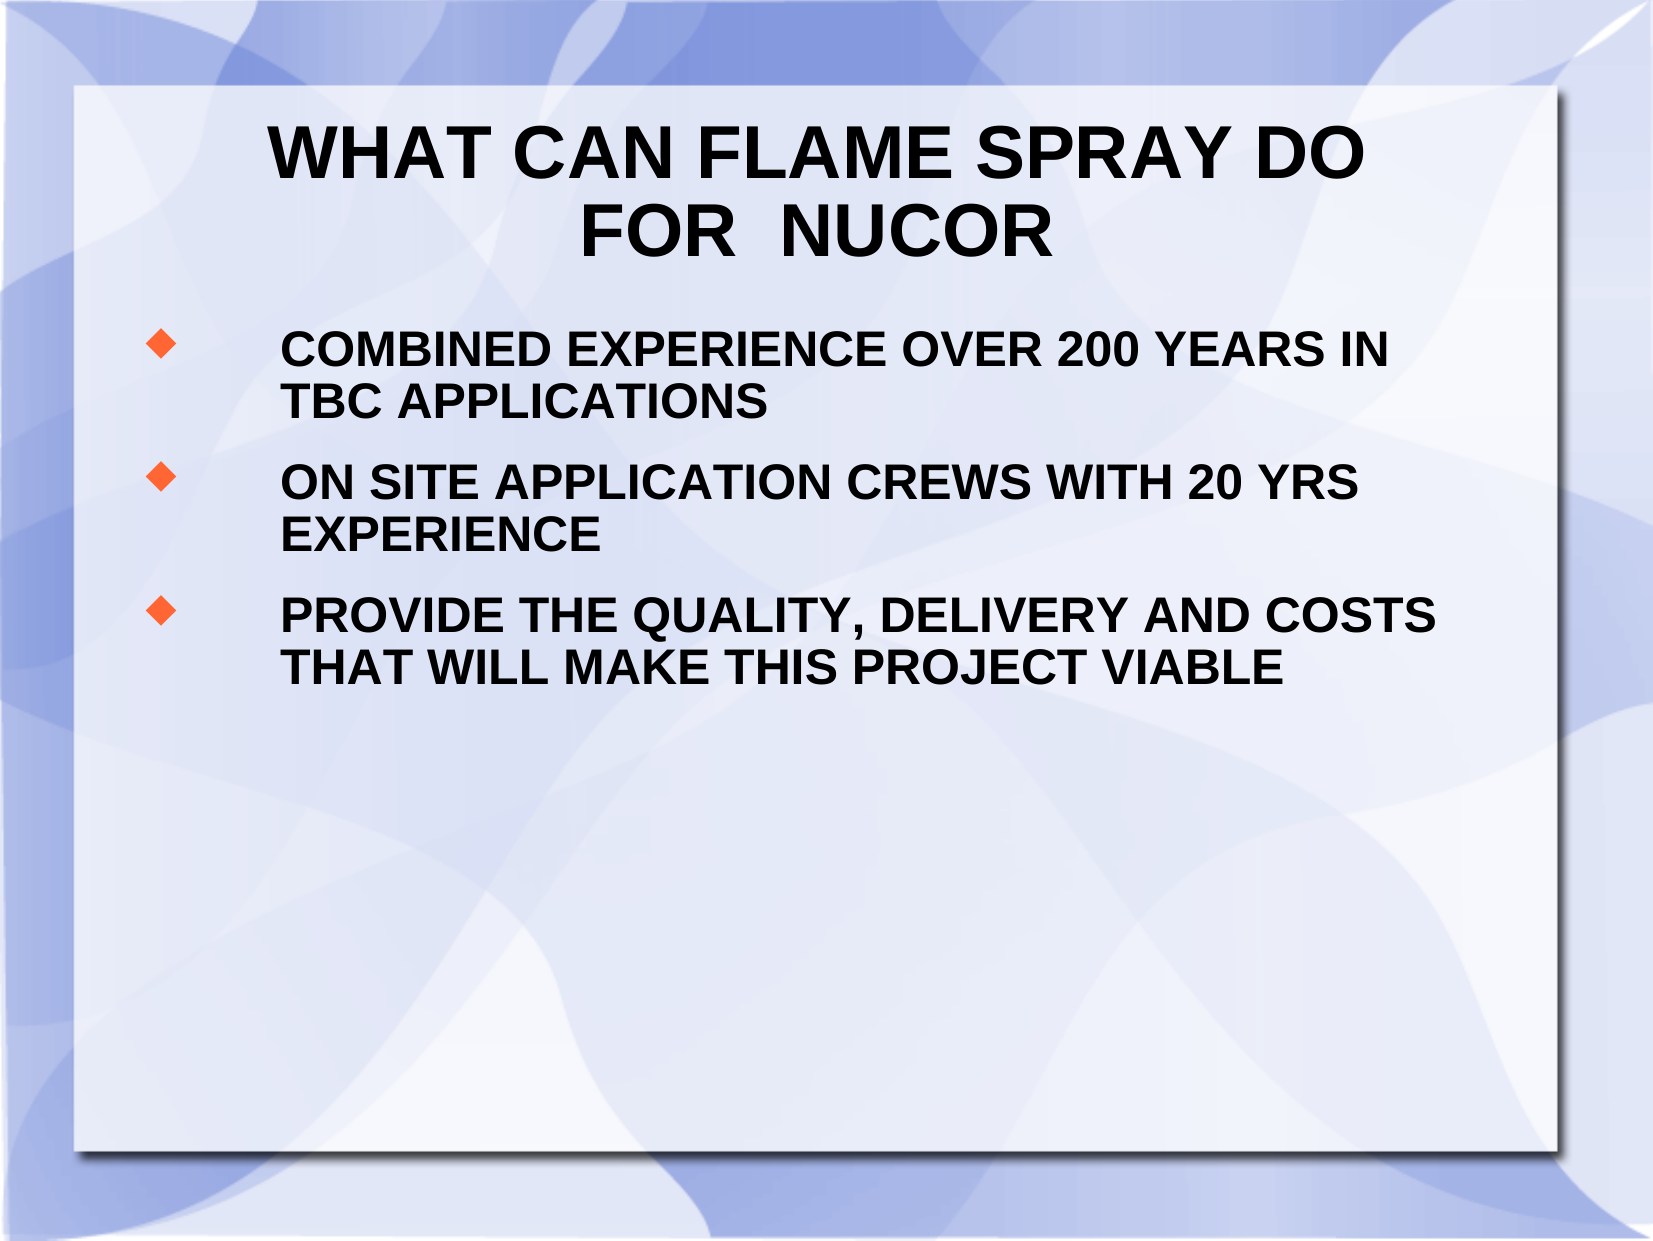

# WHAT CAN FLAME SPRAY DO FOR NUCOR
COMBINED EXPERIENCE OVER 200 YEARS IN TBC APPLICATIONS
ON SITE APPLICATION CREWS WITH 20 YRS EXPERIENCE
PROVIDE THE QUALITY, DELIVERY AND COSTS THAT WILL MAKE THIS PROJECT VIABLE